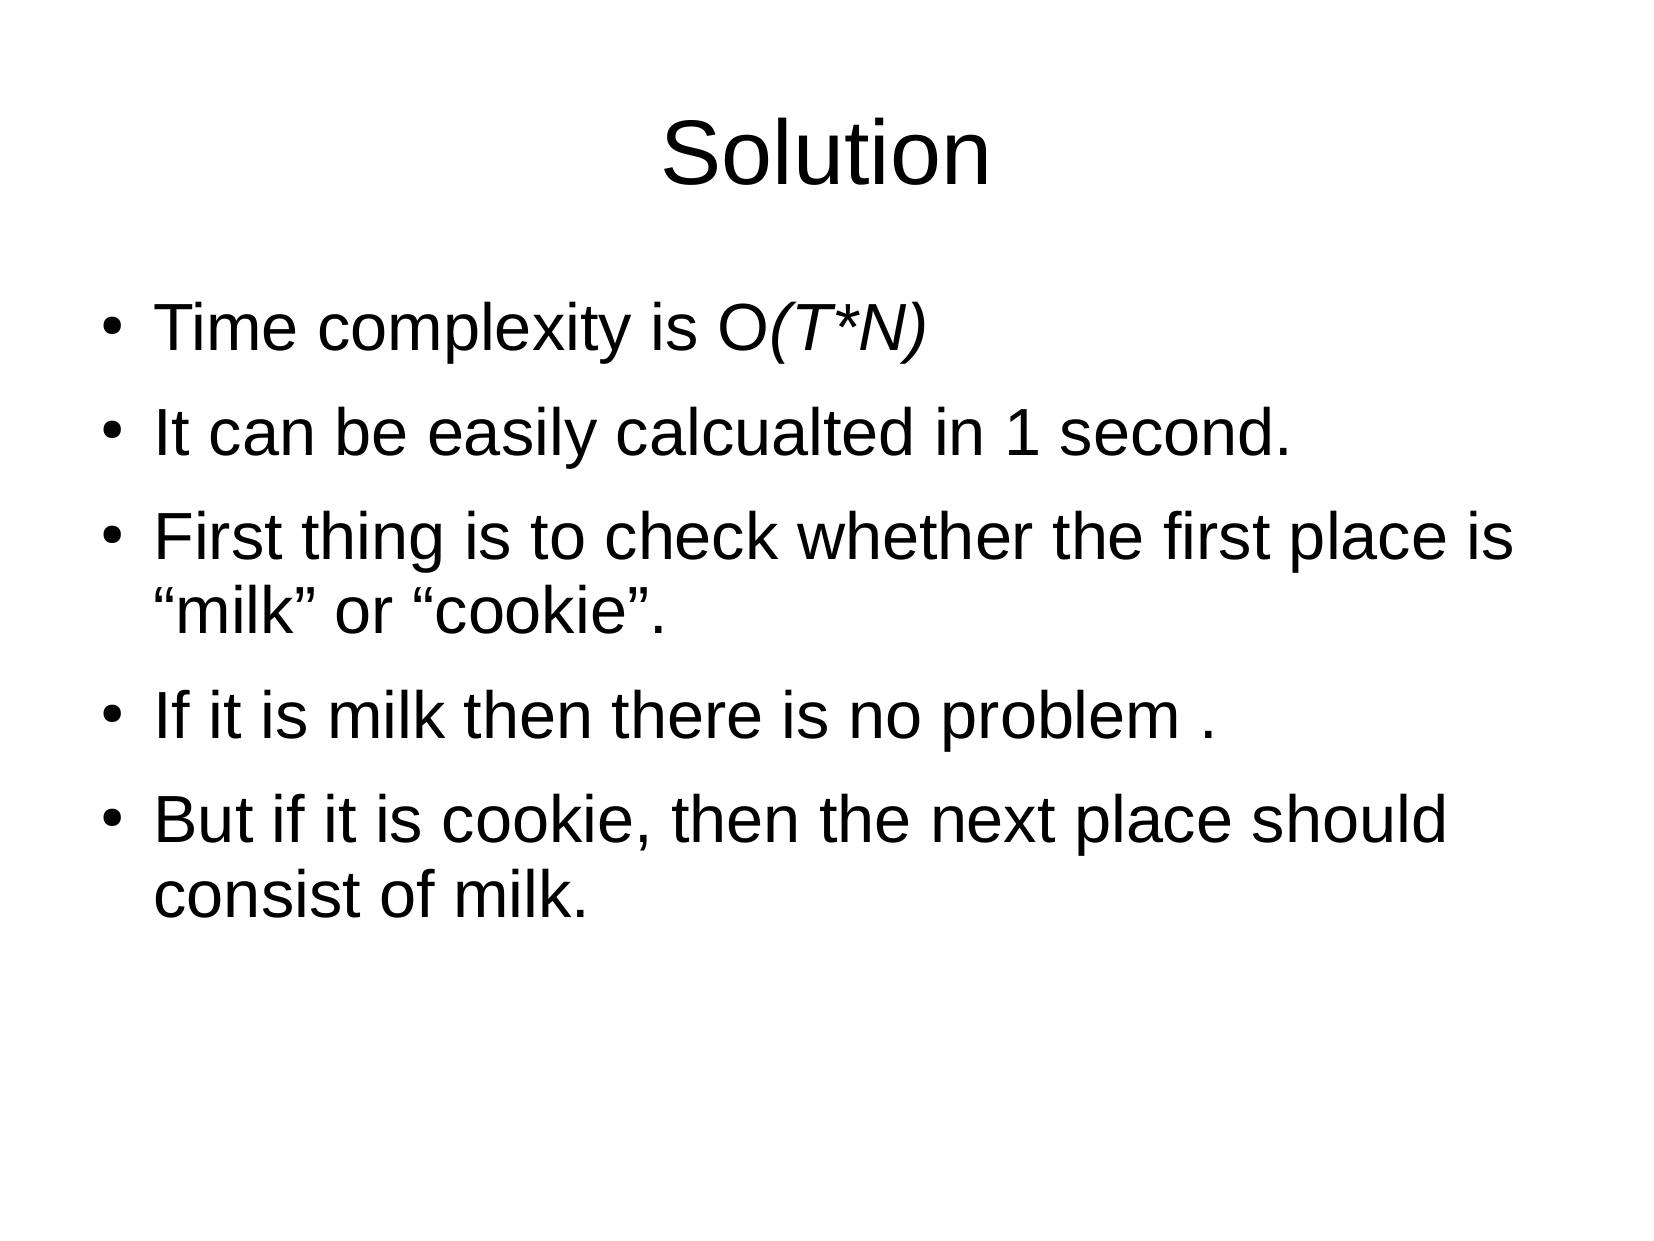

# Solution
Time complexity is O(T*N)
It can be easily calcualted in 1 second.
First thing is to check whether the first place is “milk” or “cookie”.
If it is milk then there is no problem .
But if it is cookie, then the next place should consist of milk.